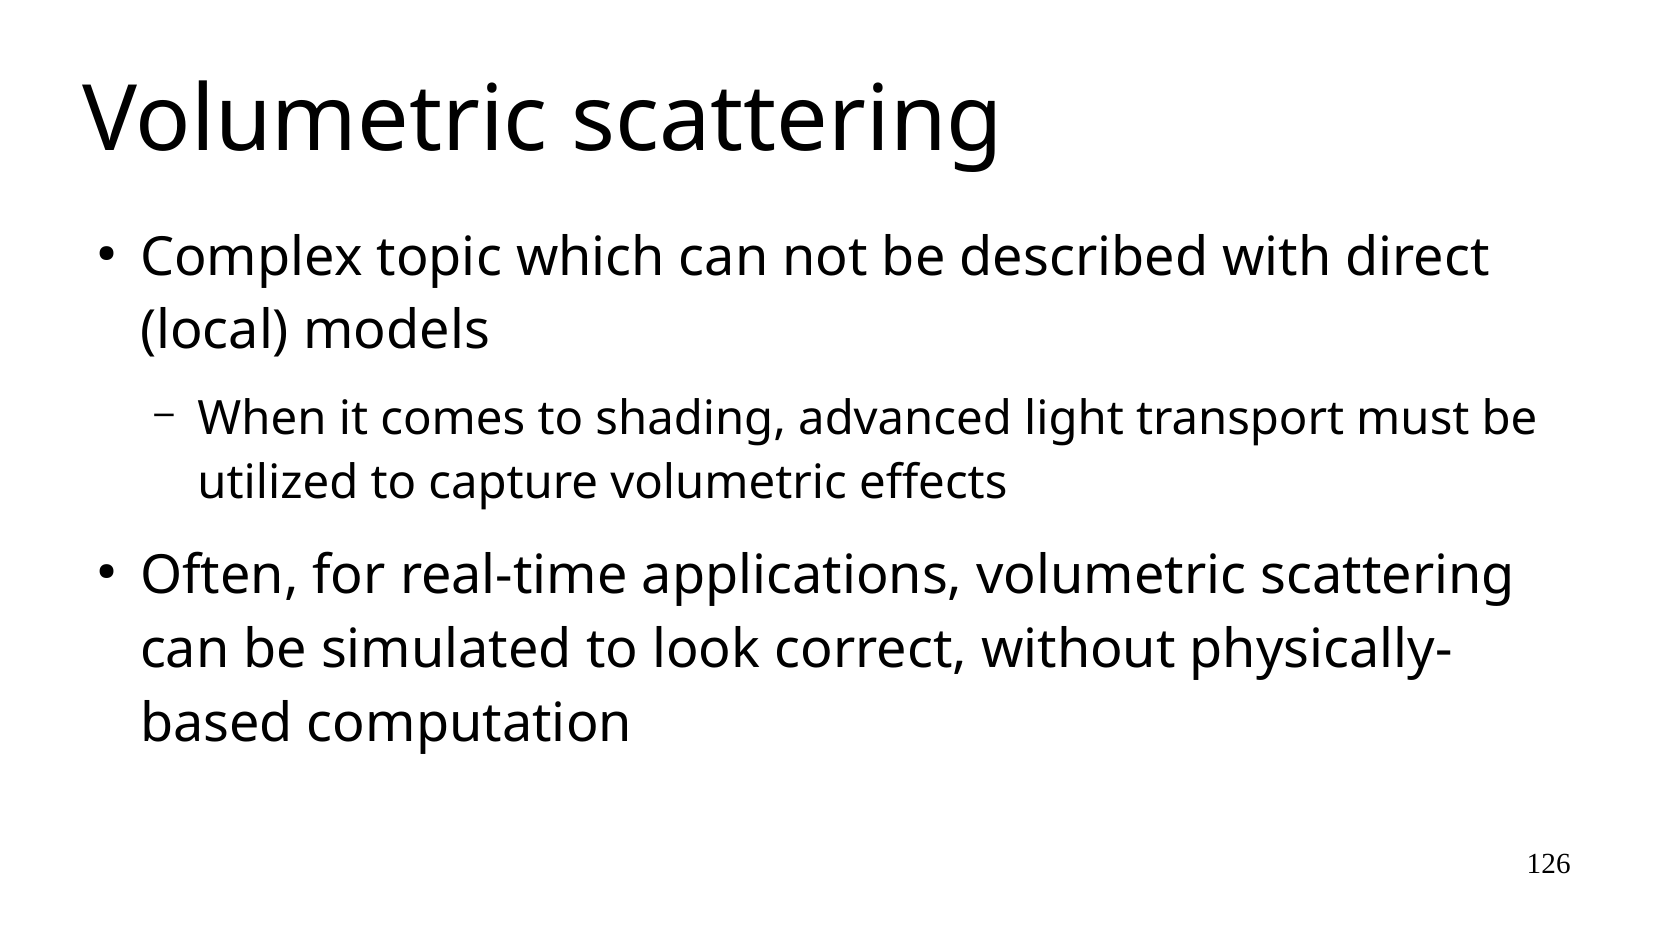

# Volumetric scattering
Complex topic which can not be described with direct (local) models
When it comes to shading, advanced light transport must be utilized to capture volumetric effects
Often, for real-time applications, volumetric scattering can be simulated to look correct, without physically-based computation
126